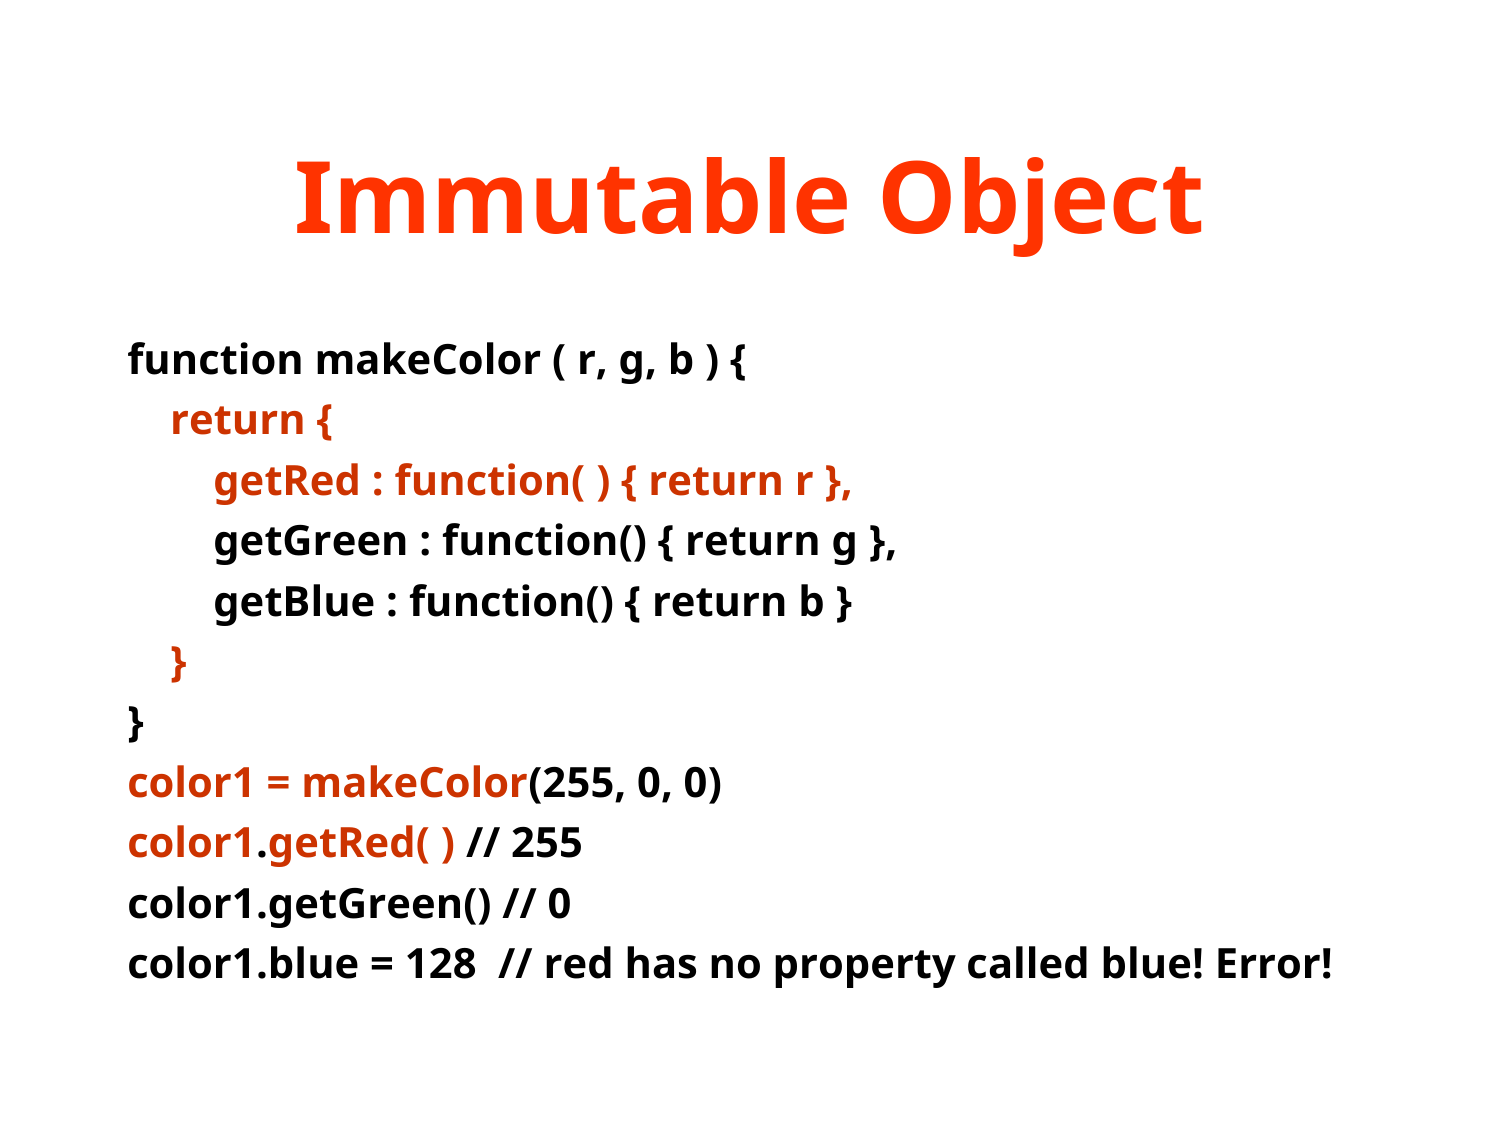

# Immutable Object
function makeColor ( r, g, b ) {
 return {
 getRed : function( ) { return r },
 getGreen : function() { return g },
 getBlue : function() { return b }
 }
}
color1 = makeColor(255, 0, 0)
color1.getRed( ) // 255
color1.getGreen() // 0
color1.blue = 128 // red has no property called blue! Error!